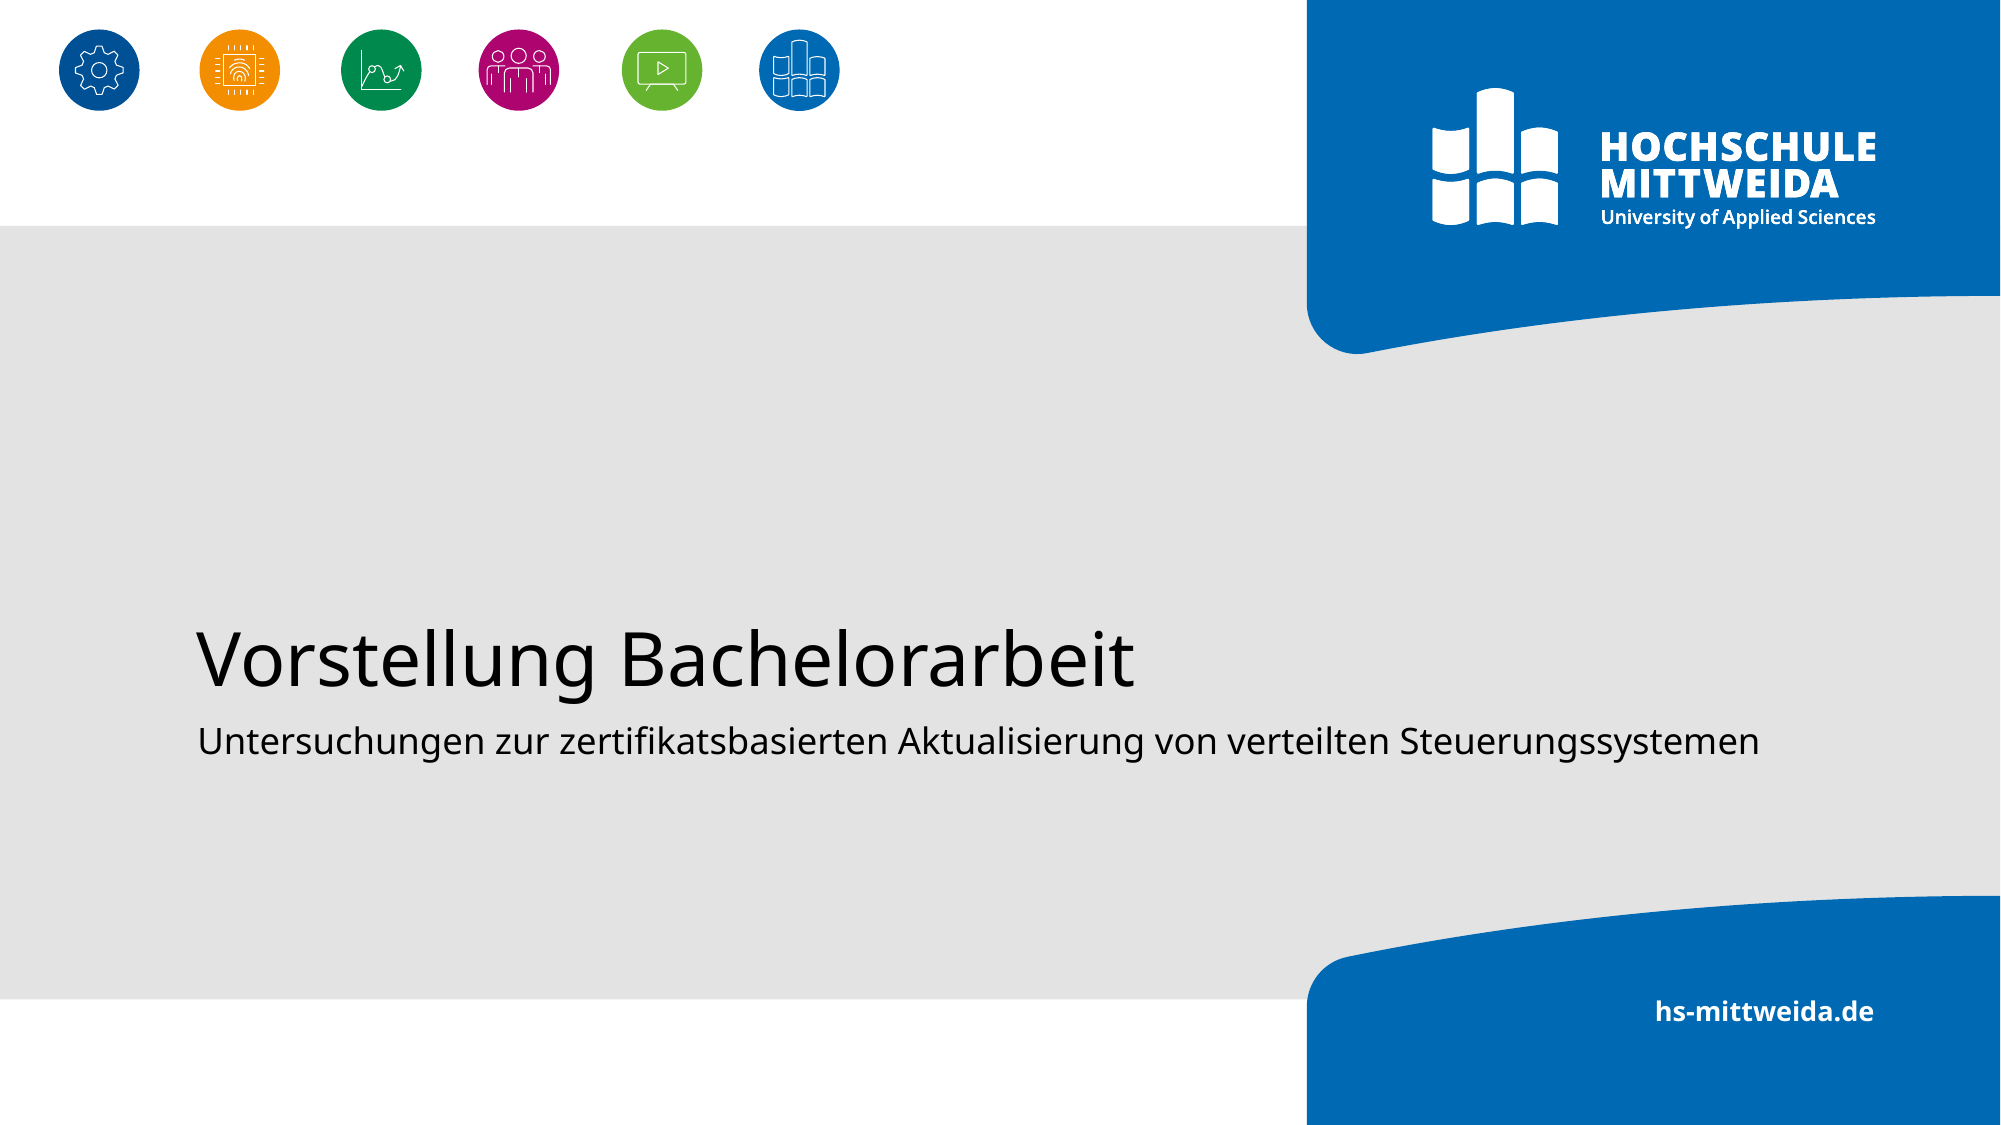

Vorstellung Bachelorarbeit
 Untersuchungen zur zertifikatsbasierten Aktualisierung von verteilten Steuerungssystemen
#